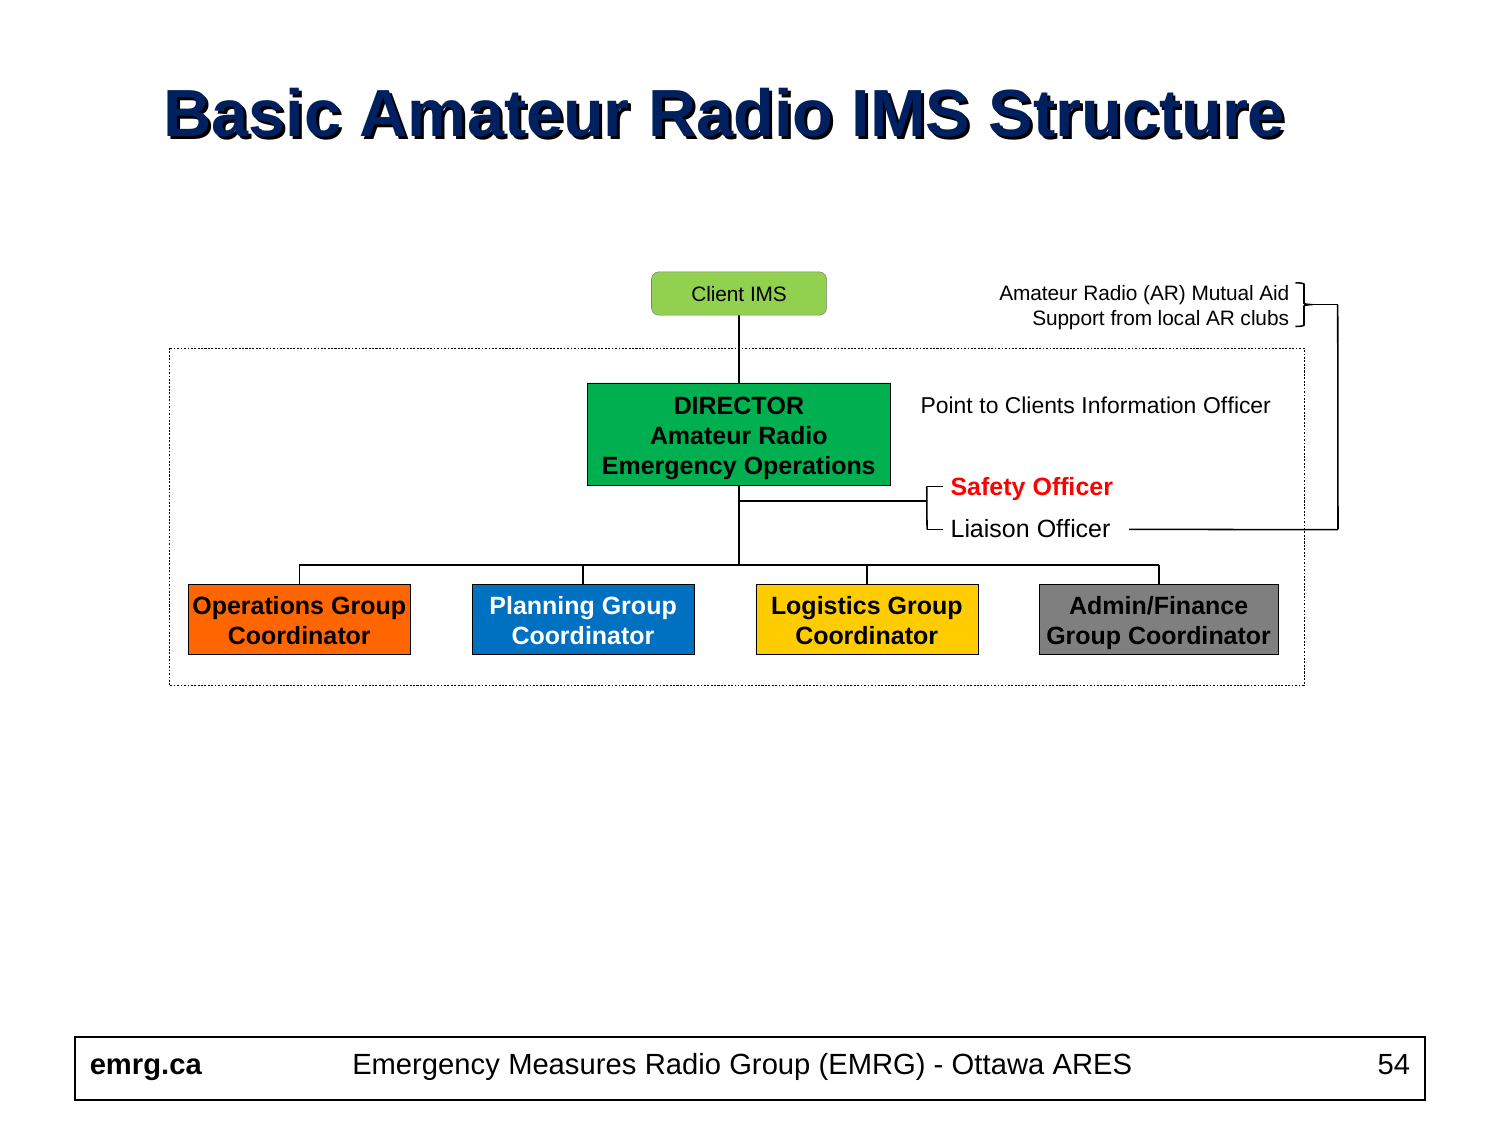

Basic Amateur Radio IMS Structure
Client IMS
Amateur Radio (AR) Mutual Aid
Support from local AR clubs
DIRECTOR
Amateur Radio
Emergency Operations
Point to Clients Information Officer
Safety Officer
Liaison Officer
Operations Group Coordinator
Planning Group Coordinator
Logistics Group Coordinator
Admin/Finance Group Coordinator
Emergency Measures Radio Group (EMRG) - Ottawa ARES